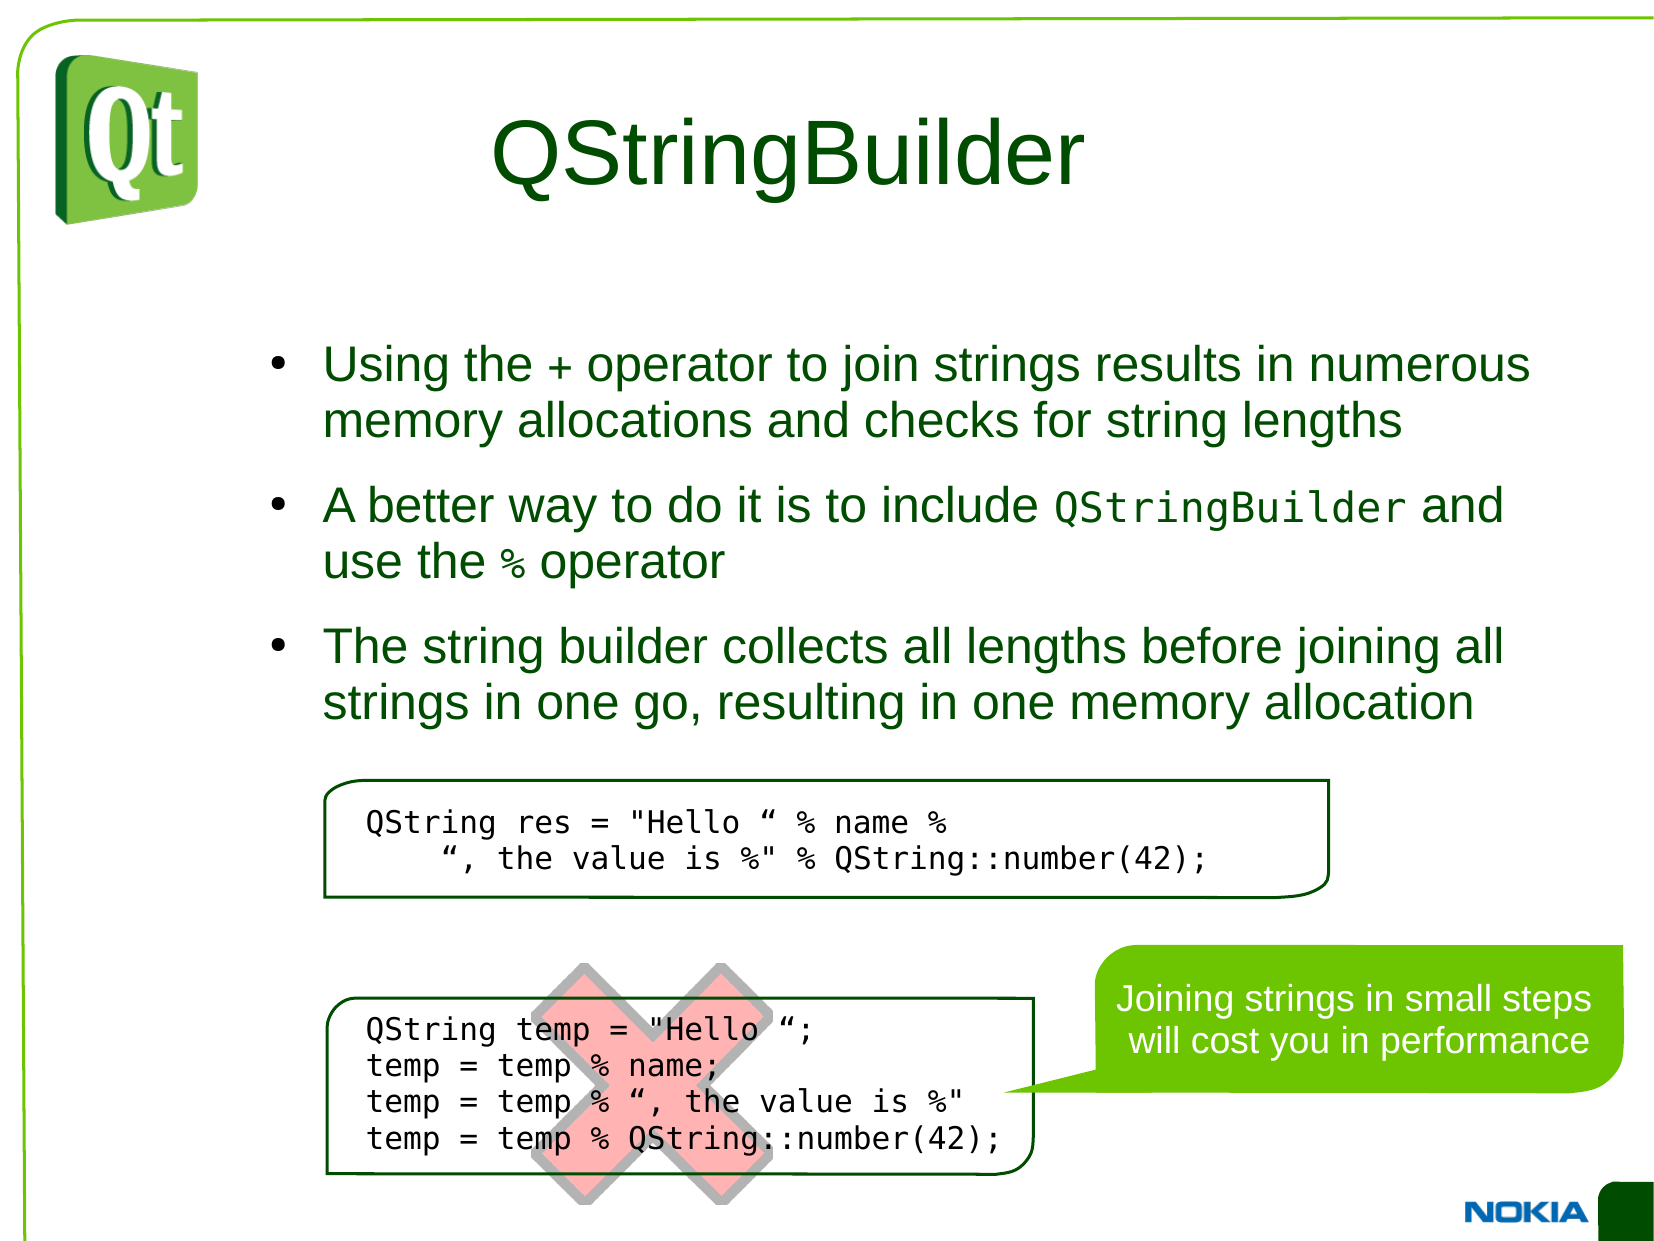

# QStringBuilder
Using the + operator to join strings results in numerous memory allocations and checks for string lengths
A better way to do it is to include QStringBuilder and use the % operator
The string builder collects all lengths before joining all strings in one go, resulting in one memory allocation
QString res = "Hello “ % name %
 “, the value is %" % QString::number(42);
Joining strings in small steps
will cost you in performance
QString temp = "Hello “;
temp = temp % name;
temp = temp % “, the value is %"
temp = temp % QString::number(42);